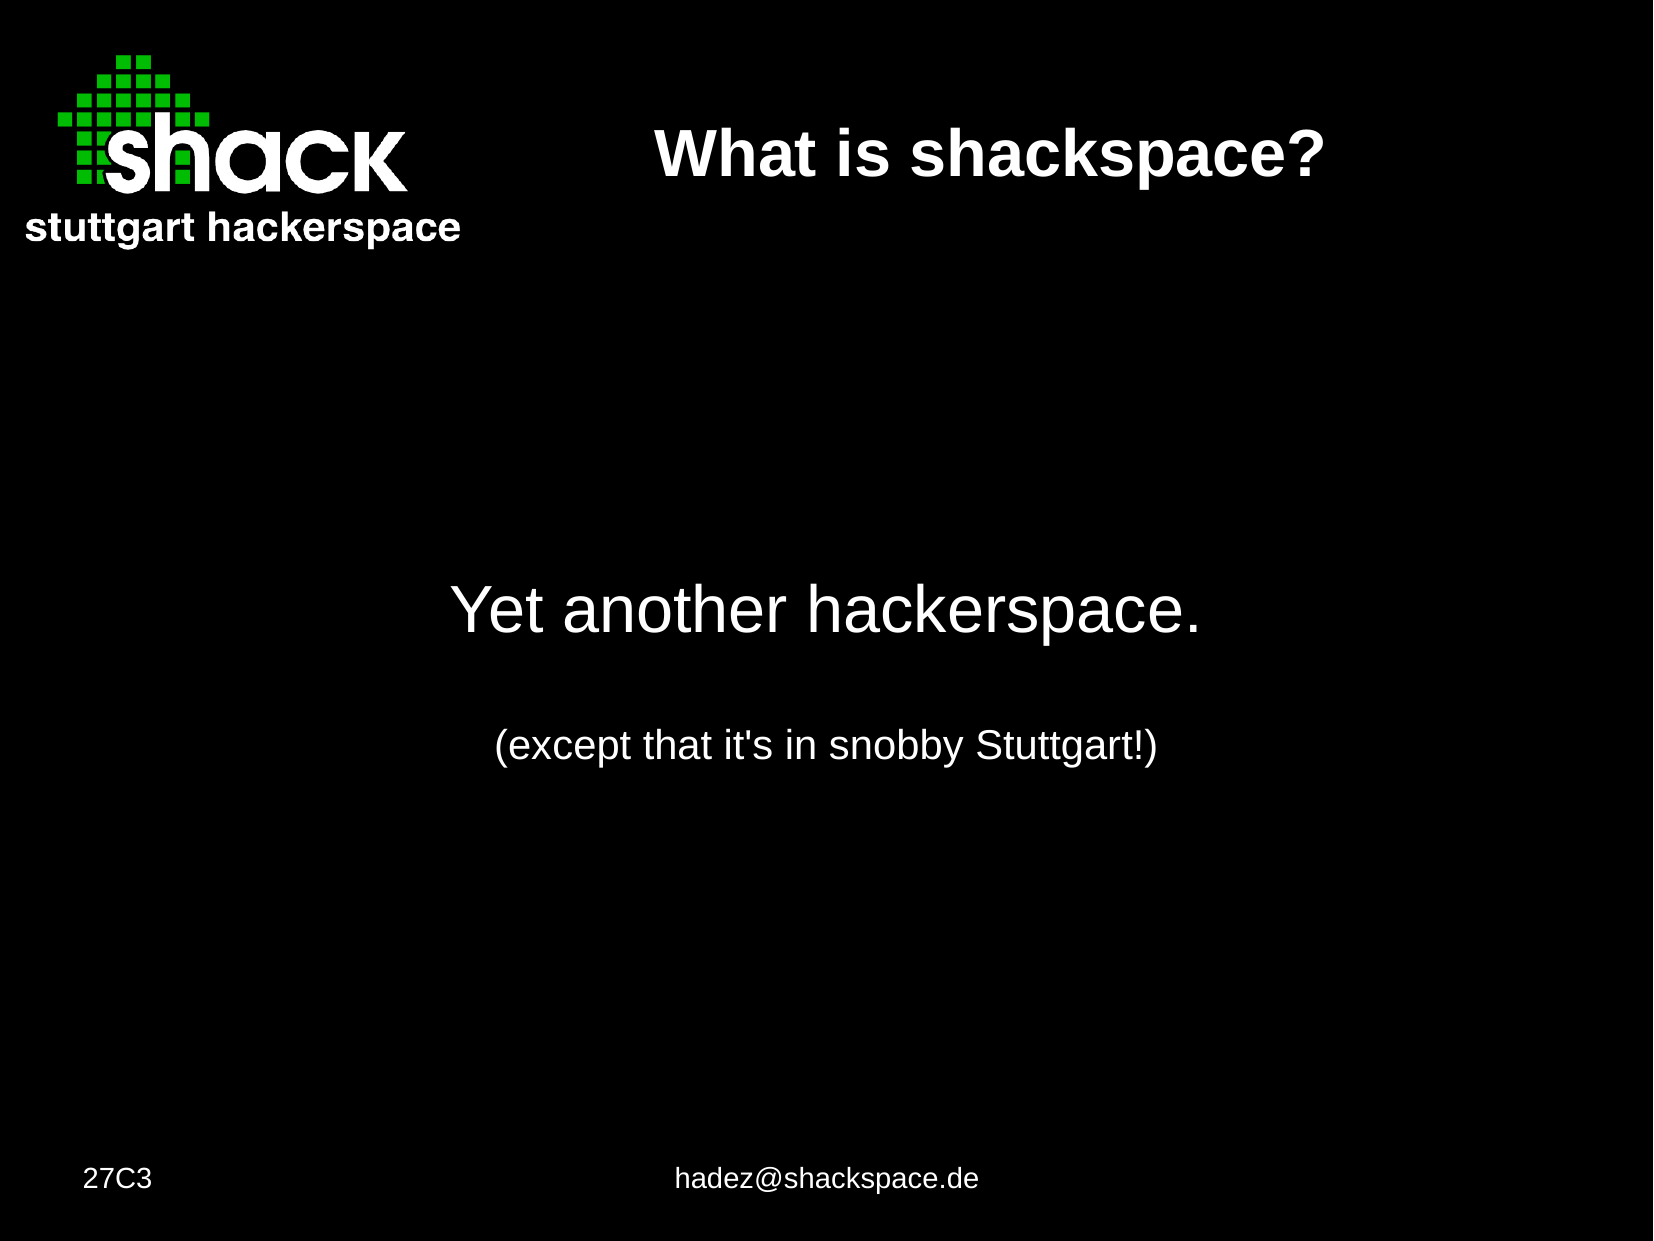

# What is shackspace?
Yet another hackerspace.
(except that it's in snobby Stuttgart!)